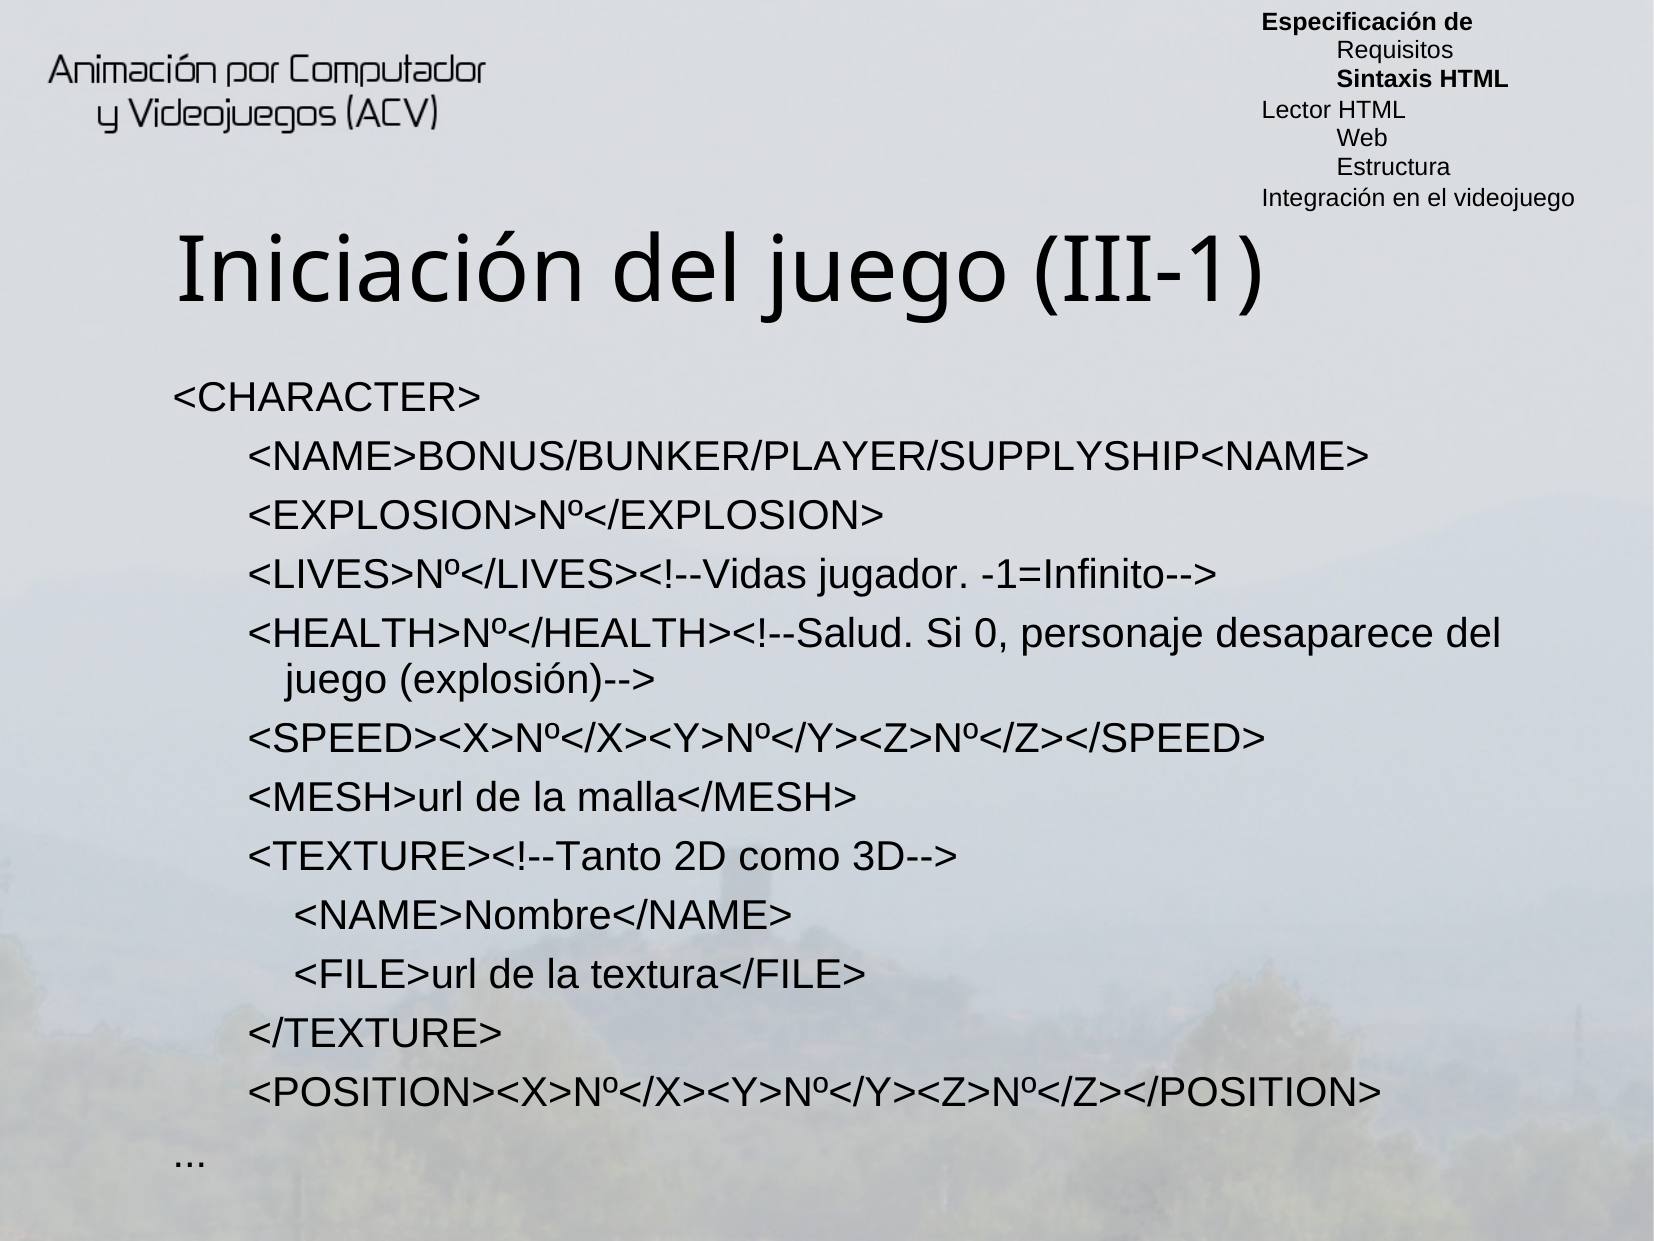

Especificación de
Requisitos
Sintaxis HTML
Lector HTML
Web
Estructura
Integración en el videojuego
Iniciación del juego (III-1)
# <CHARACTER>
<NAME>BONUS/BUNKER/PLAYER/SUPPLYSHIP<NAME>
<EXPLOSION>Nº</EXPLOSION>
<LIVES>Nº</LIVES><!--Vidas jugador. -1=Infinito-->
<HEALTH>Nº</HEALTH><!--Salud. Si 0, personaje desaparece del juego (explosión)-->
<SPEED><X>Nº</X><Y>Nº</Y><Z>Nº</Z></SPEED>
<MESH>url de la malla</MESH>
<TEXTURE><!--Tanto 2D como 3D-->
 <NAME>Nombre</NAME>
 <FILE>url de la textura</FILE>
</TEXTURE>
<POSITION><X>Nº</X><Y>Nº</Y><Z>Nº</Z></POSITION>
...